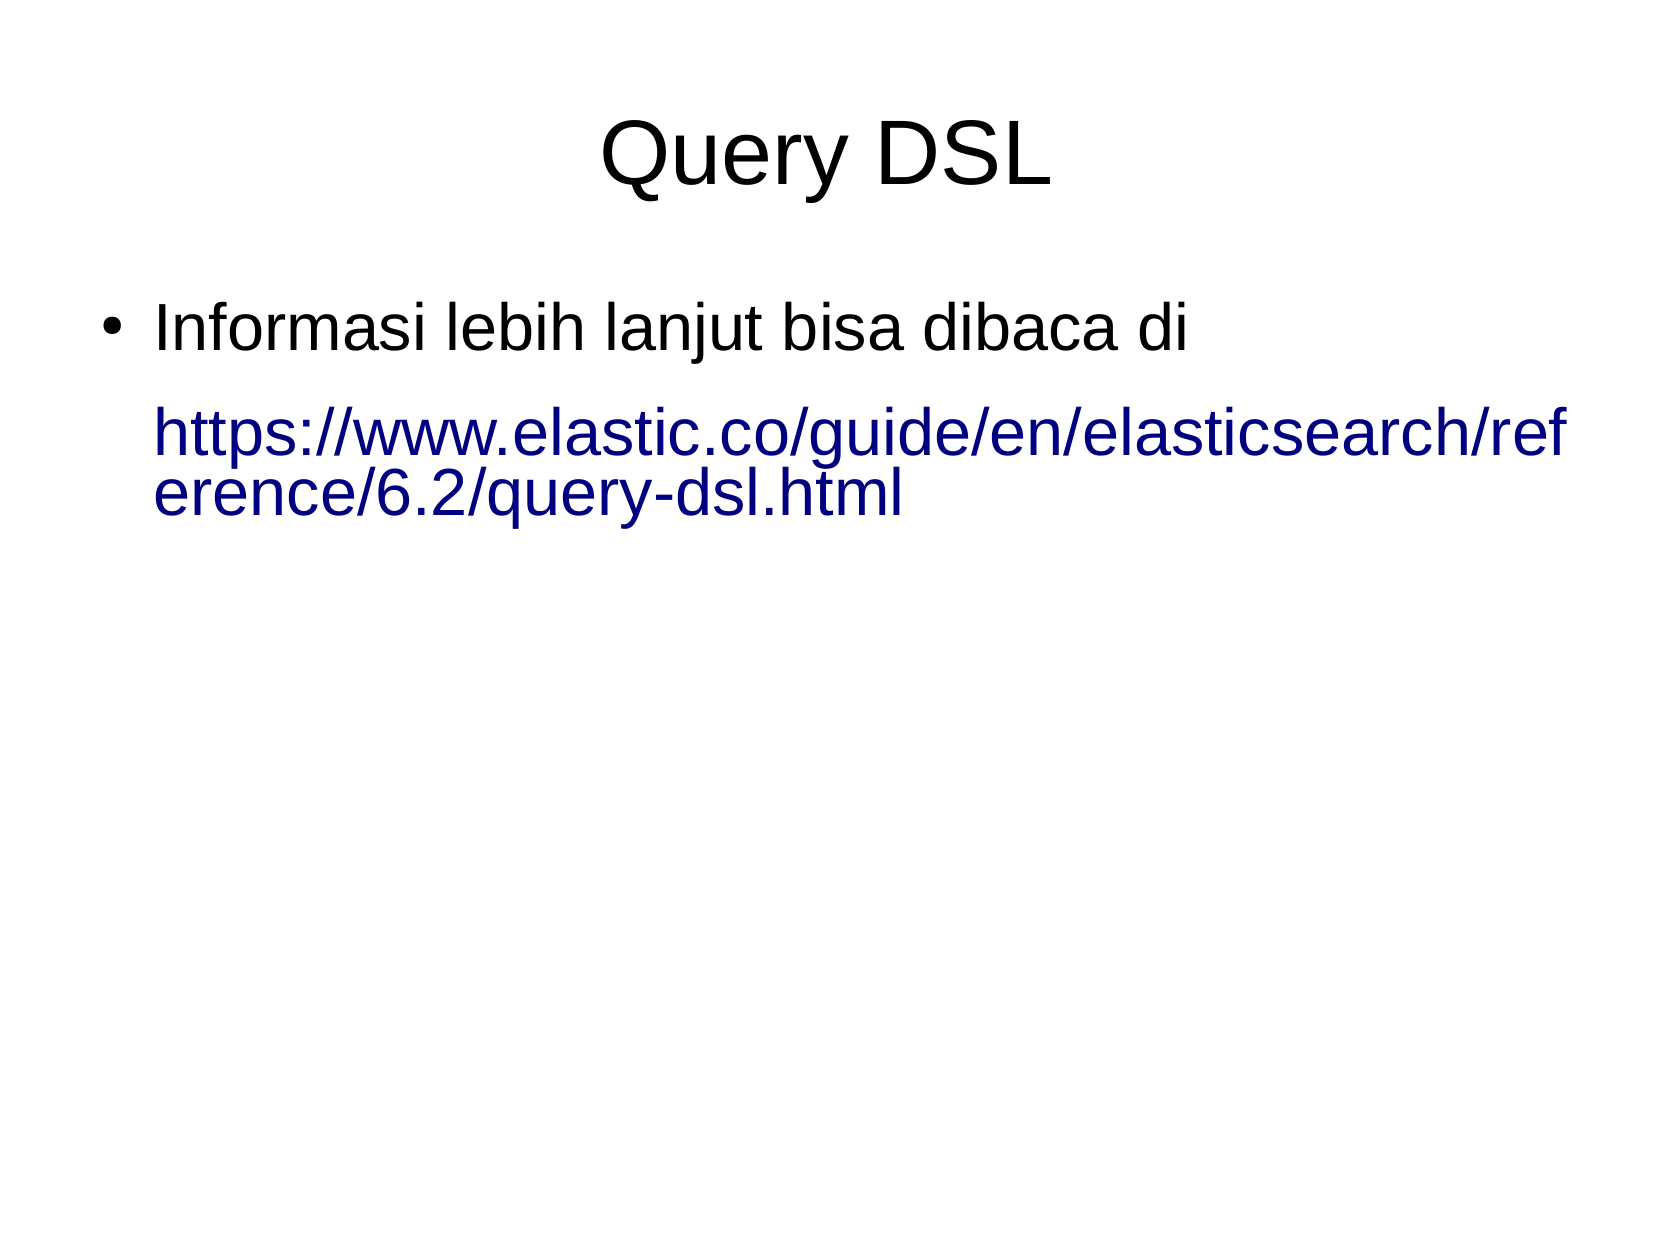

# Query DSL
Informasi lebih lanjut bisa dibaca di
https://www.elastic.co/guide/en/elasticsearch/reference/6.2/query-dsl.html